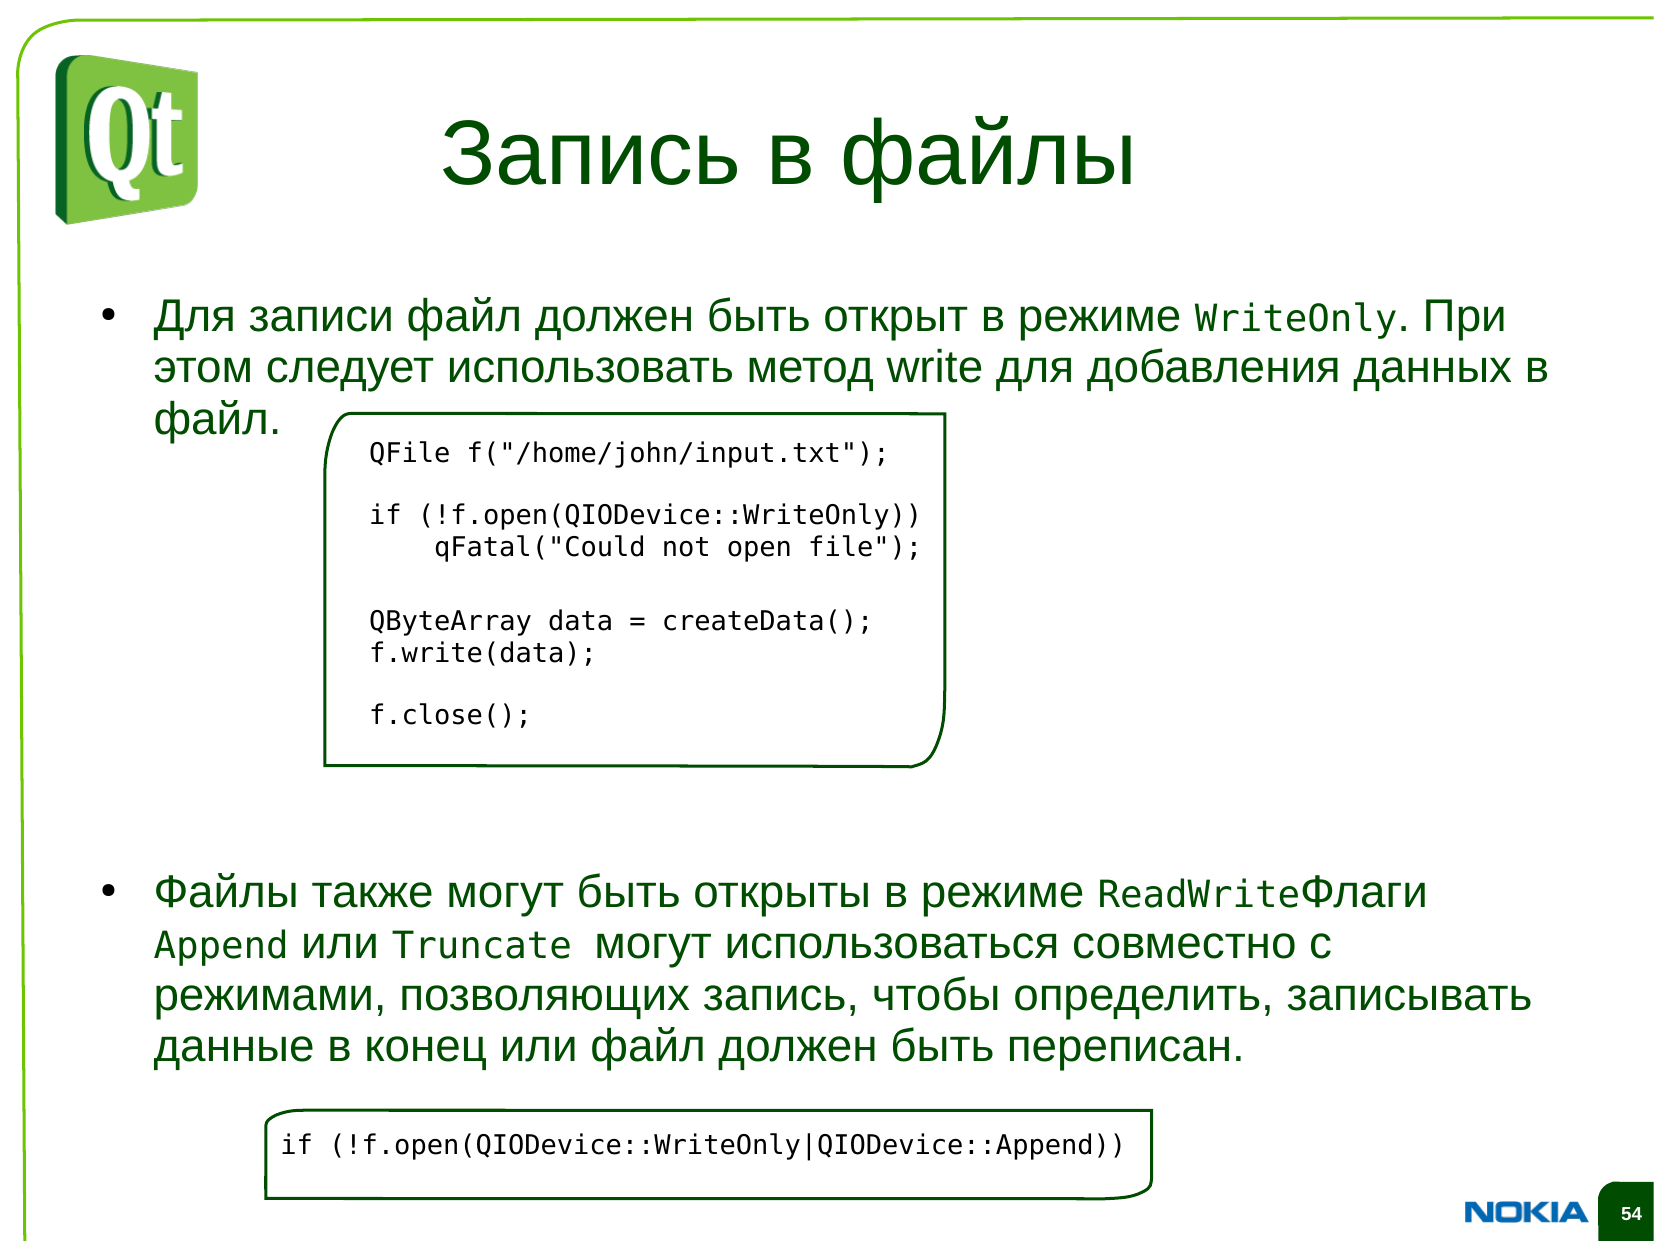

# Запись в файлы
Для записи файл должен быть открыт в режиме WriteOnly. При этом следует использовать метод write для добавления данных в файл.
Файлы также могут быть открыты в режиме ReadWriteФлаги Append или Truncate могут использоваться совместно с режимами, позволяющих запись, чтобы определить, записывать данные в конец или файл должен быть переписан.
QFile f("/home/john/input.txt");
if (!f.open(QIODevice::WriteOnly))
 qFatal("Could not open file");
QByteArray data = createData();
f.write(data);
f.close();
if (!f.open(QIODevice::WriteOnly|QIODevice::Append))